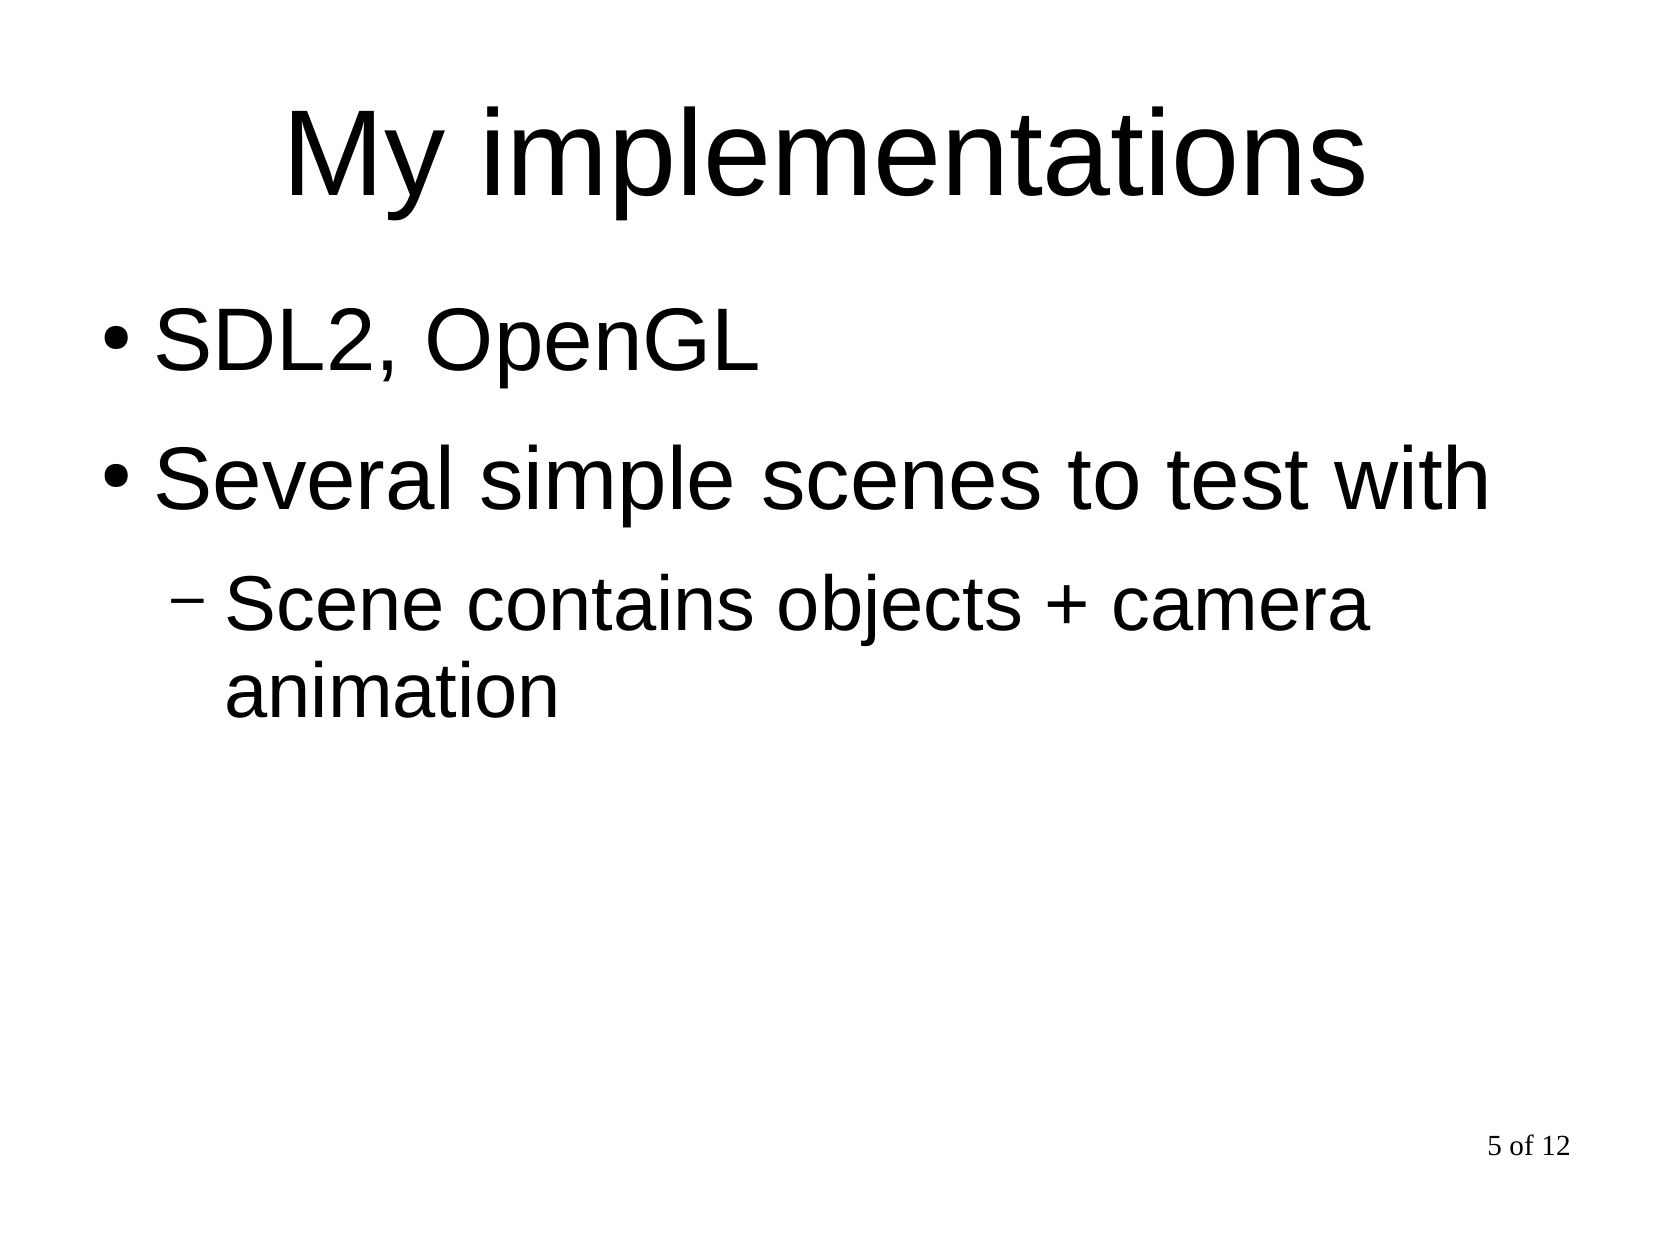

# My implementations
SDL2, OpenGL
Several simple scenes to test with
Scene contains objects + camera animation
5